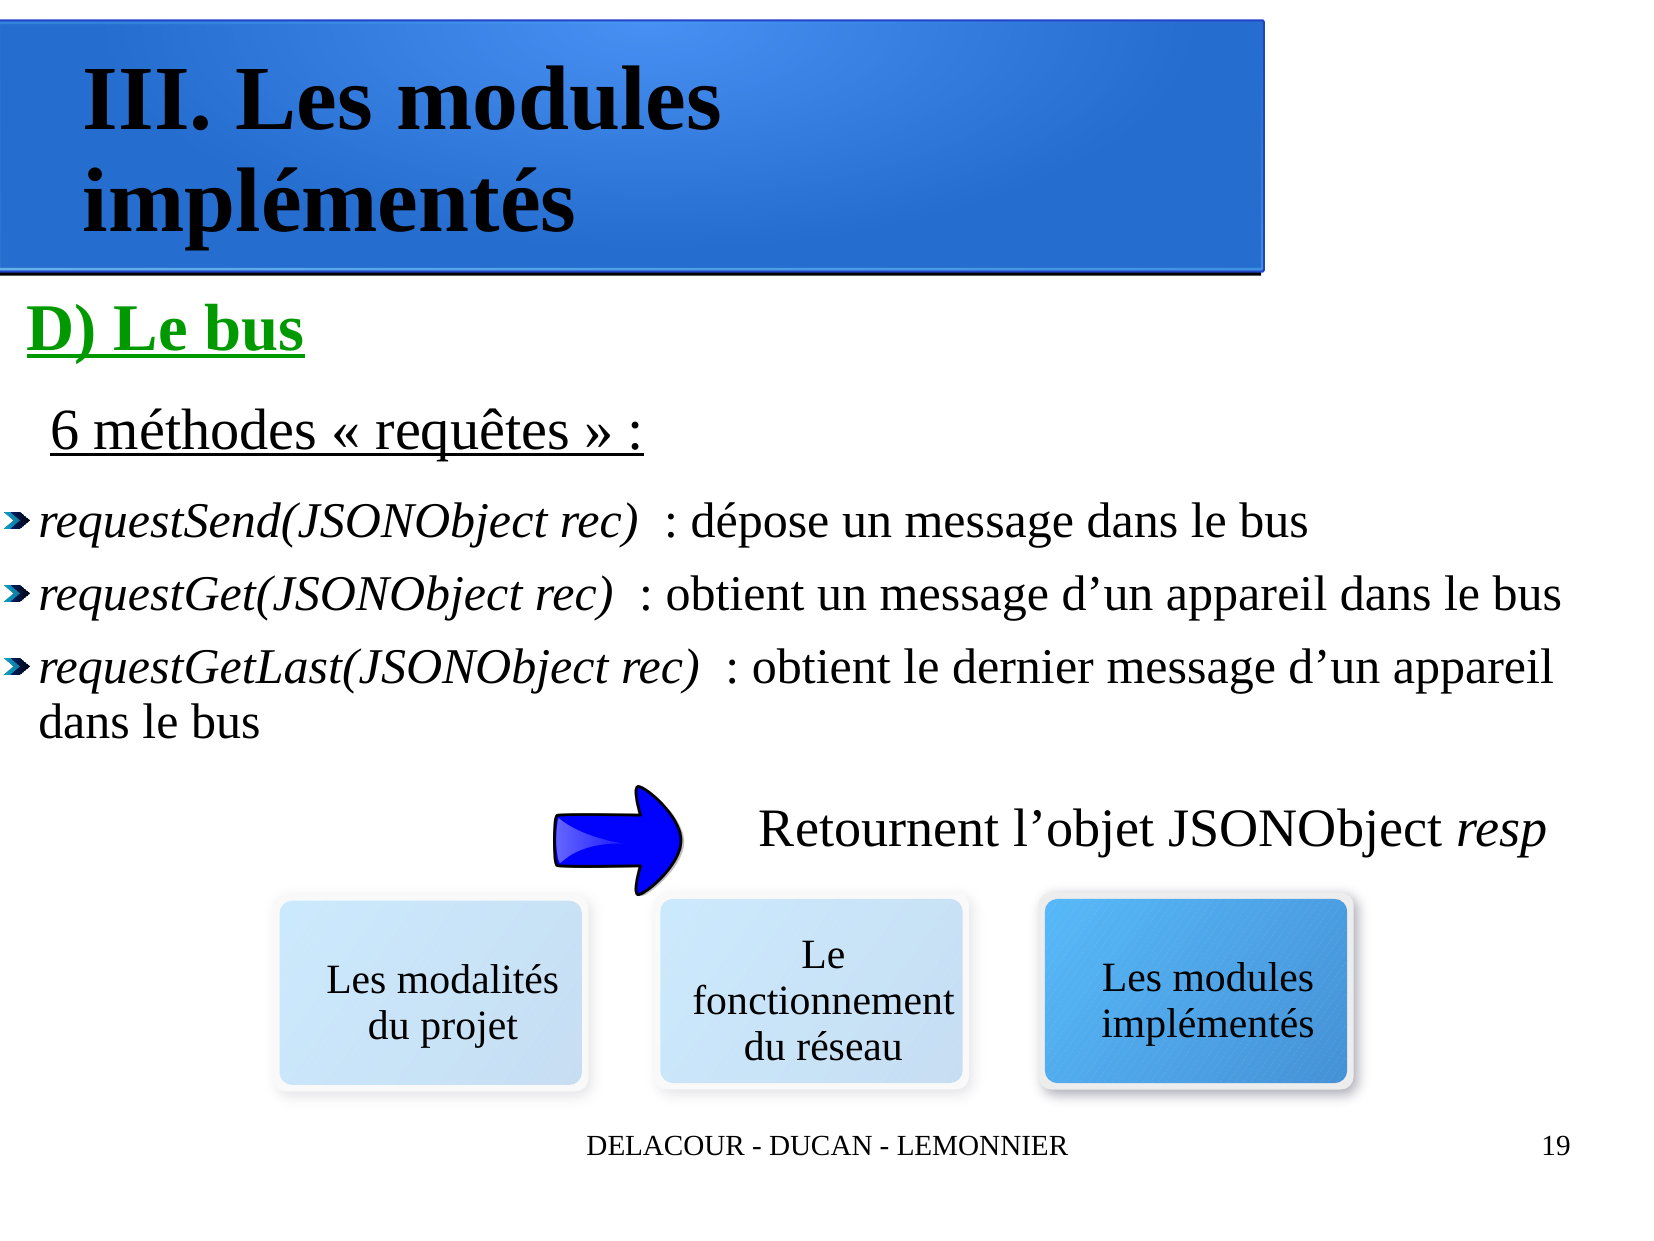

# III. Les modules implémentés
D) Le bus
6 méthodes « requêtes » :
requestSend(JSONObject rec)  : dépose un message dans le bus
requestGet(JSONObject rec)  : obtient un message d’un appareil dans le bus
requestGetLast(JSONObject rec)  : obtient le dernier message d’un appareil dans le bus
Retournent l’objet JSONObject resp
Le
fonctionnement
du réseau
Les modules
implémentés
Les modalités
du projet
DELACOUR - DUCAN - LEMONNIER
19